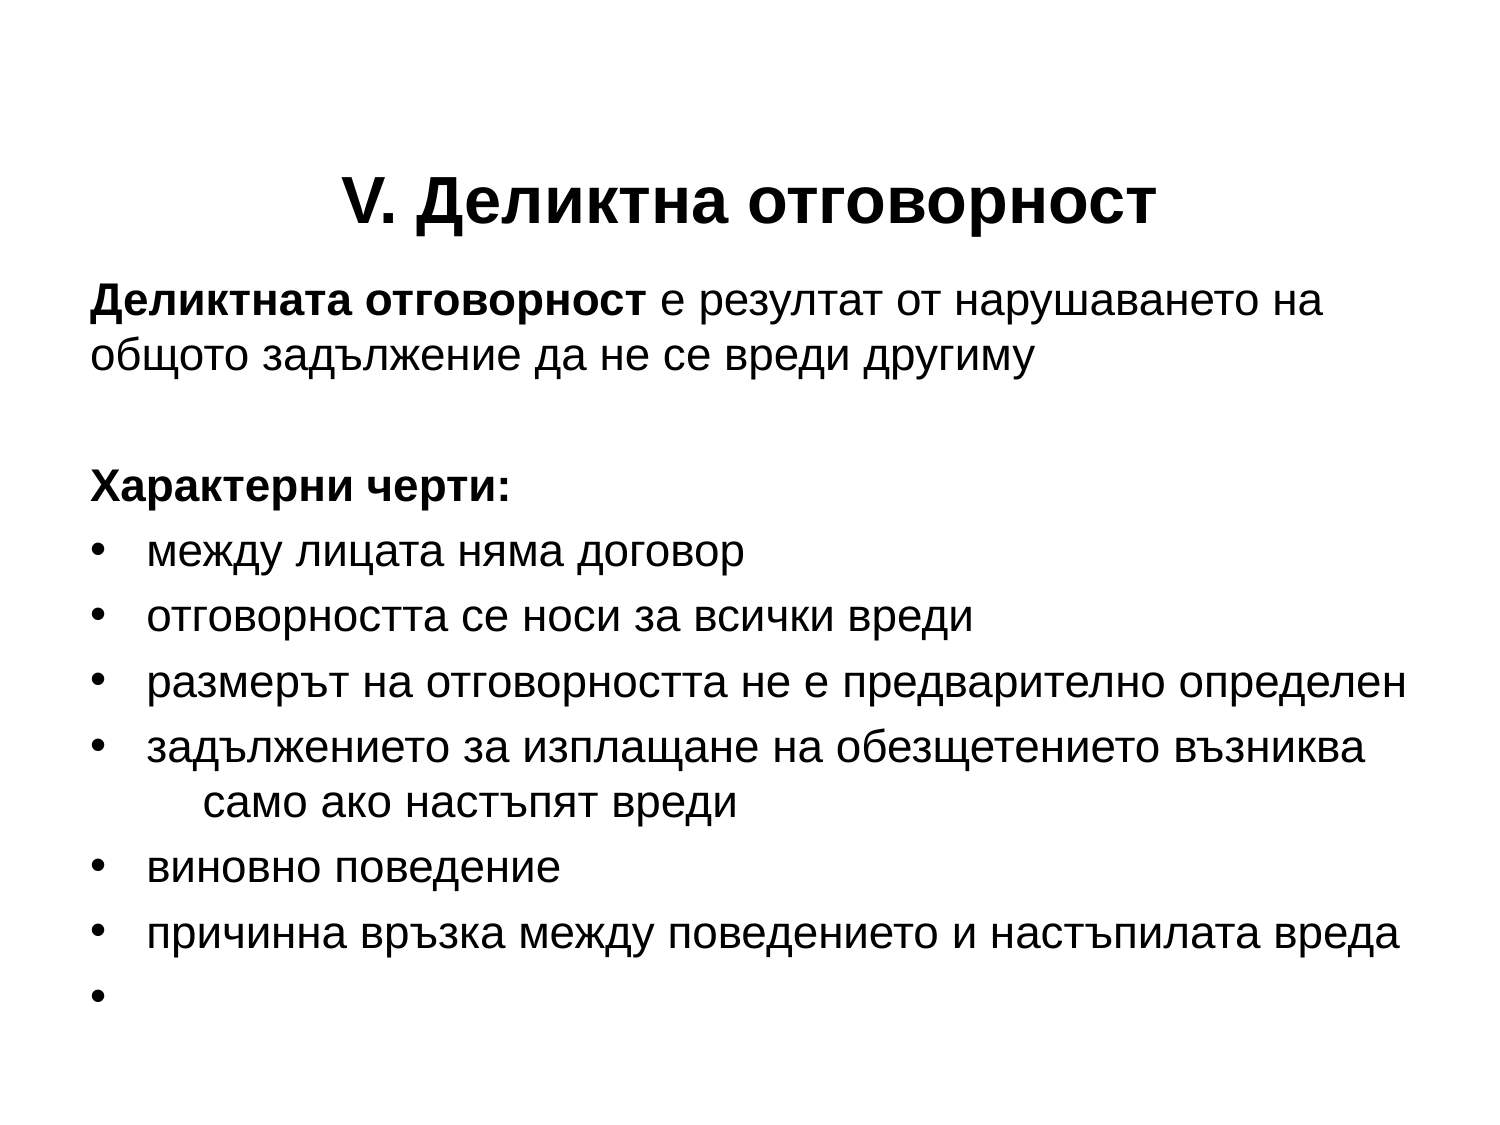

# V. Деликтна отговорност
Деликтната отговорност е резултат от нарушаването на общото задължение да не се вреди другиму
Характерни черти:
между лицата няма договор
отговорността се носи за всички вреди
размерът на отговорността не е предварително определен
задължението за изплащане на обезщетението възниква само ако настъпят вреди
виновно поведение
причинна връзка между поведението и настъпилата вреда